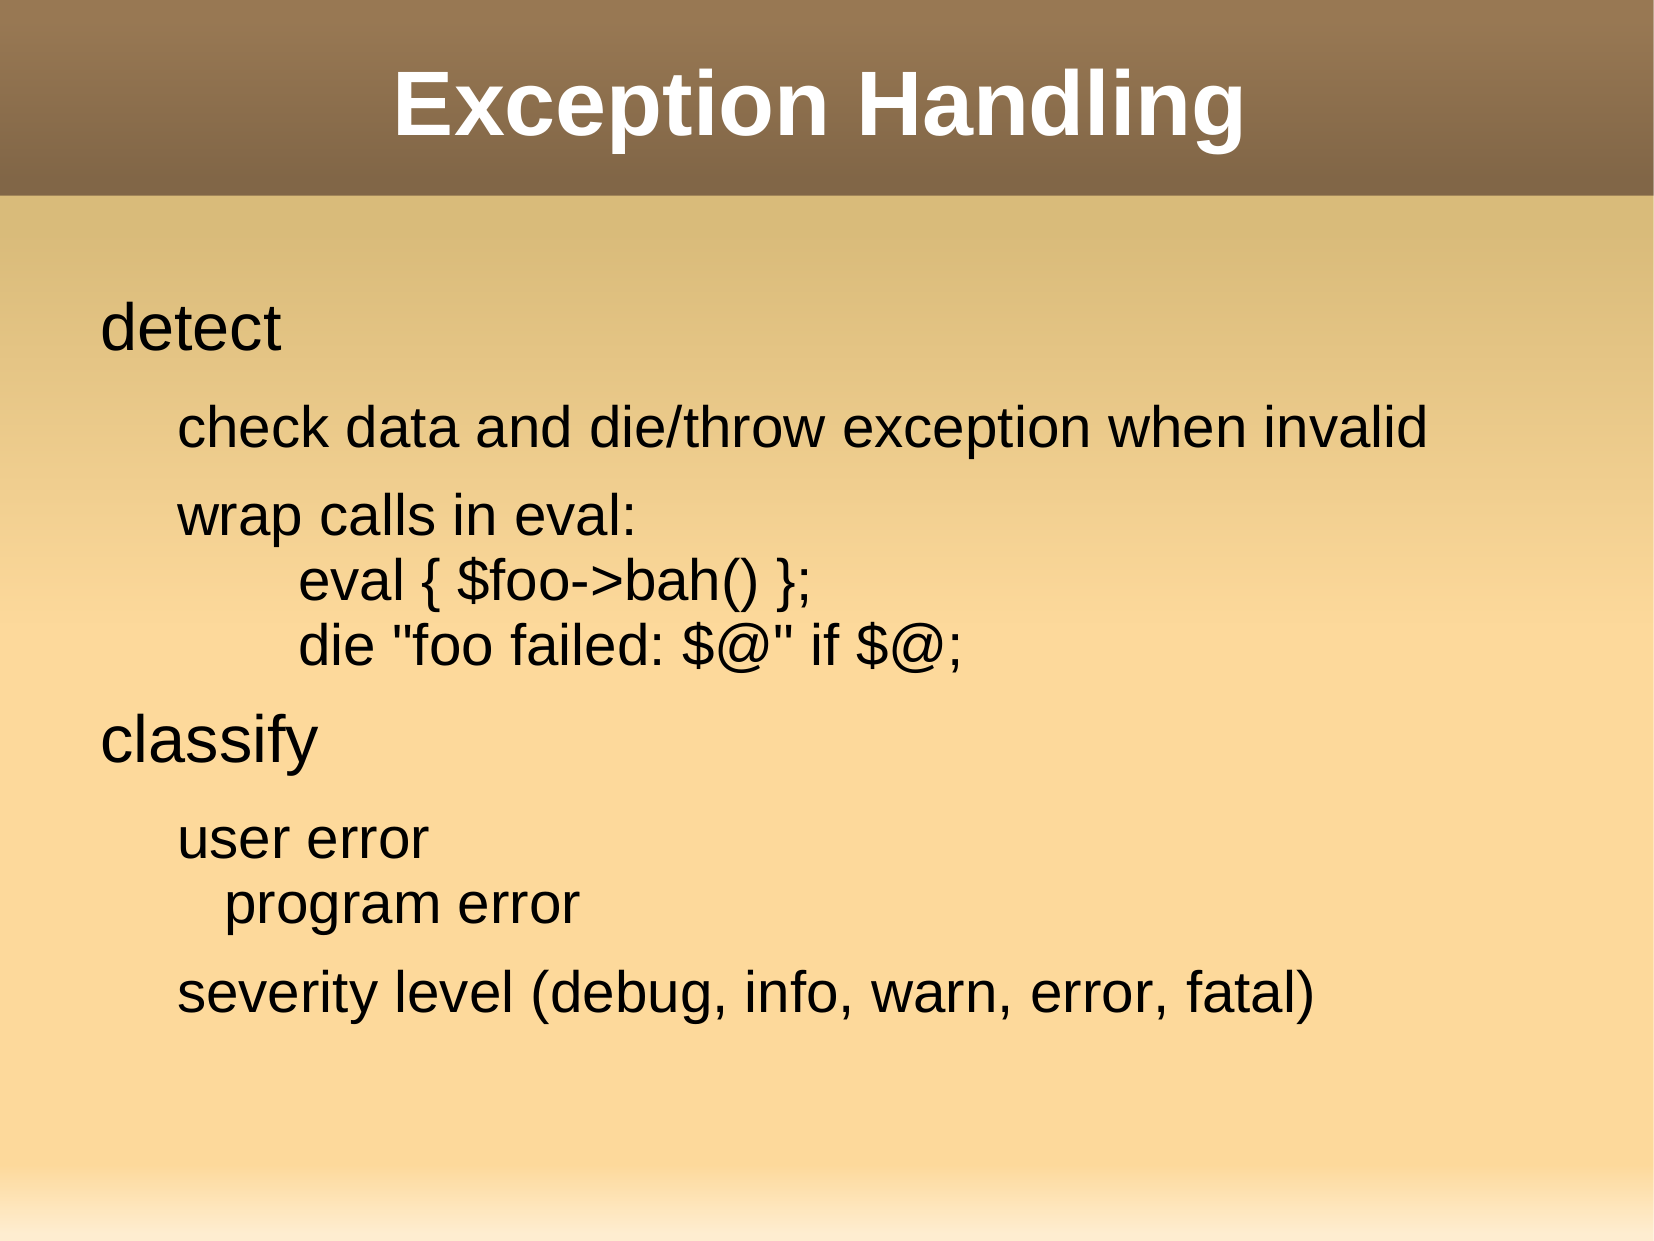

# Exception Handling
detect
check data and die/throw exception when invalid
wrap calls in eval:
	eval { $foo->bah() };
	die "foo failed: $@" if $@;
classify
user error
program error
severity level (debug, info, warn, error, fatal)